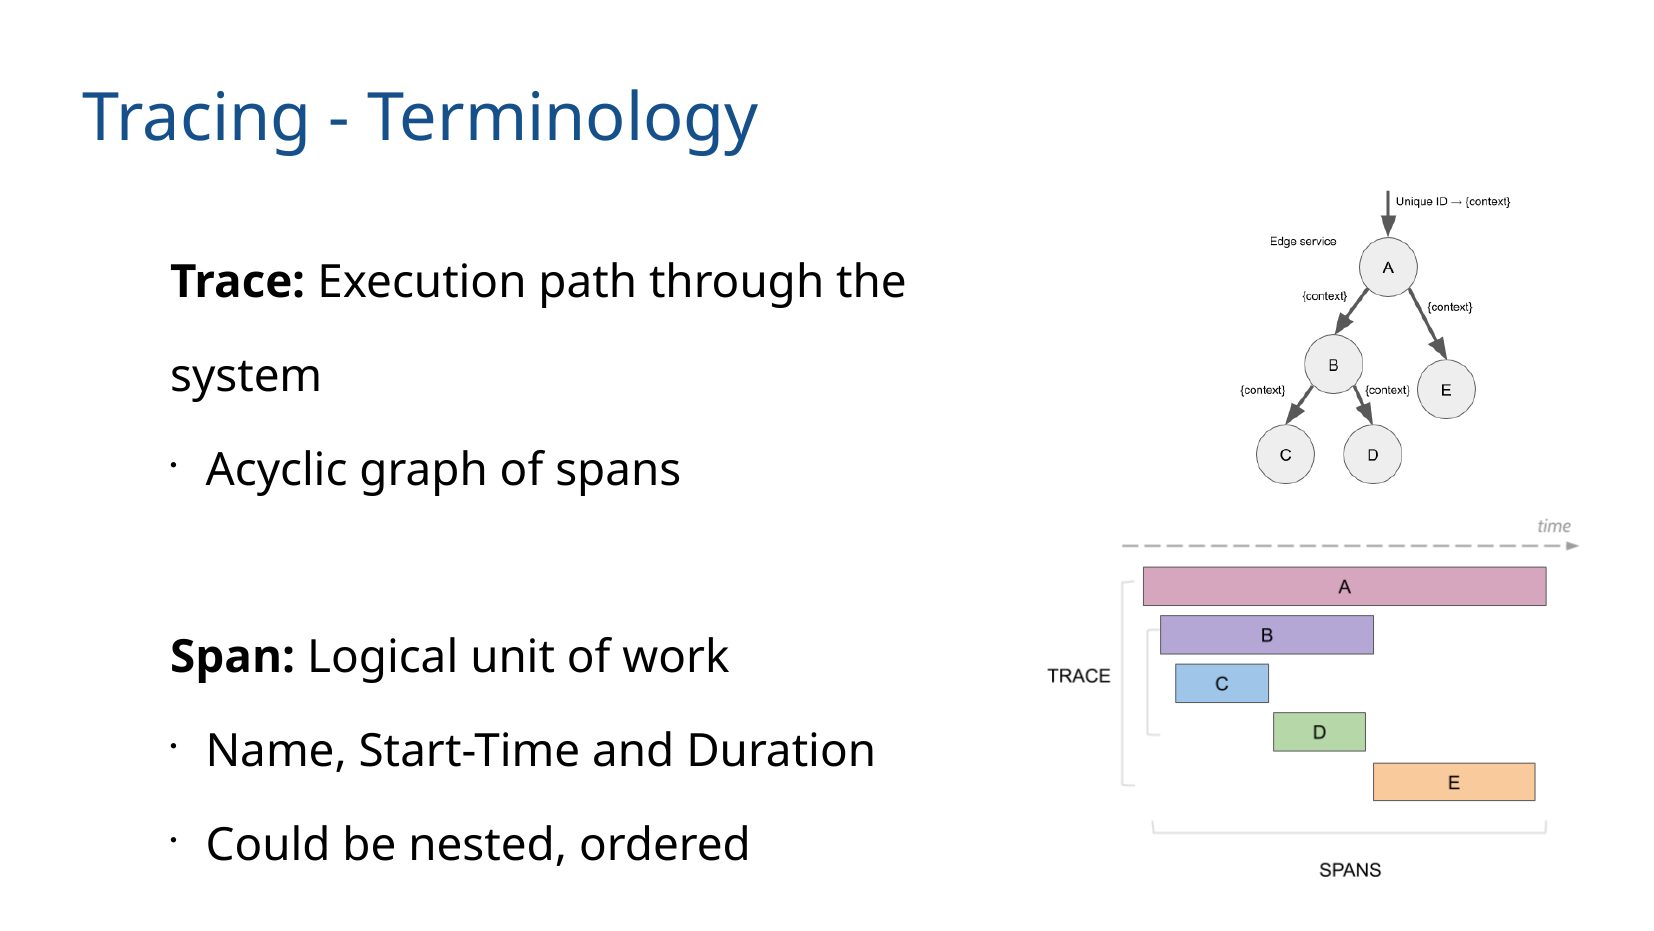

# Tracing - Terminology
Trace: Execution path through the system
Acyclic graph of spans
Span: Logical unit of work
Name, Start-Time and Duration
Could be nested, ordered